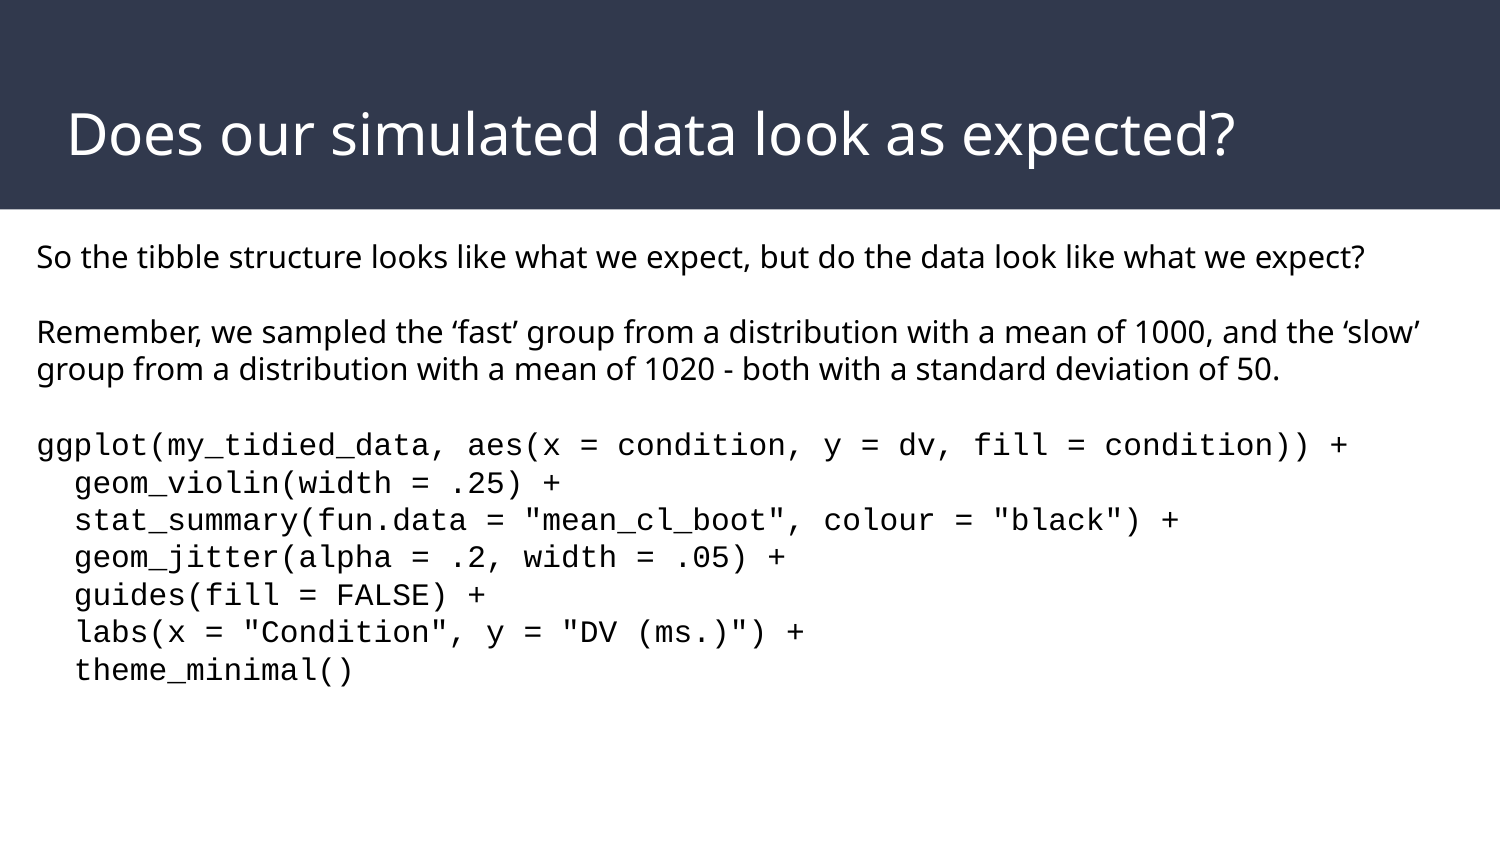

# Does our simulated data look as expected?
So the tibble structure looks like what we expect, but do the data look like what we expect?
Remember, we sampled the ‘fast’ group from a distribution with a mean of 1000, and the ‘slow’
group from a distribution with a mean of 1020 - both with a standard deviation of 50.
ggplot(my_tidied_data, aes(x = condition, y = dv, fill = condition)) +
 geom_violin(width = .25) +
 stat_summary(fun.data = "mean_cl_boot", colour = "black") +
 geom_jitter(alpha = .2, width = .05) +
 guides(fill = FALSE) +
 labs(x = "Condition", y = "DV (ms.)") +
 theme_minimal()